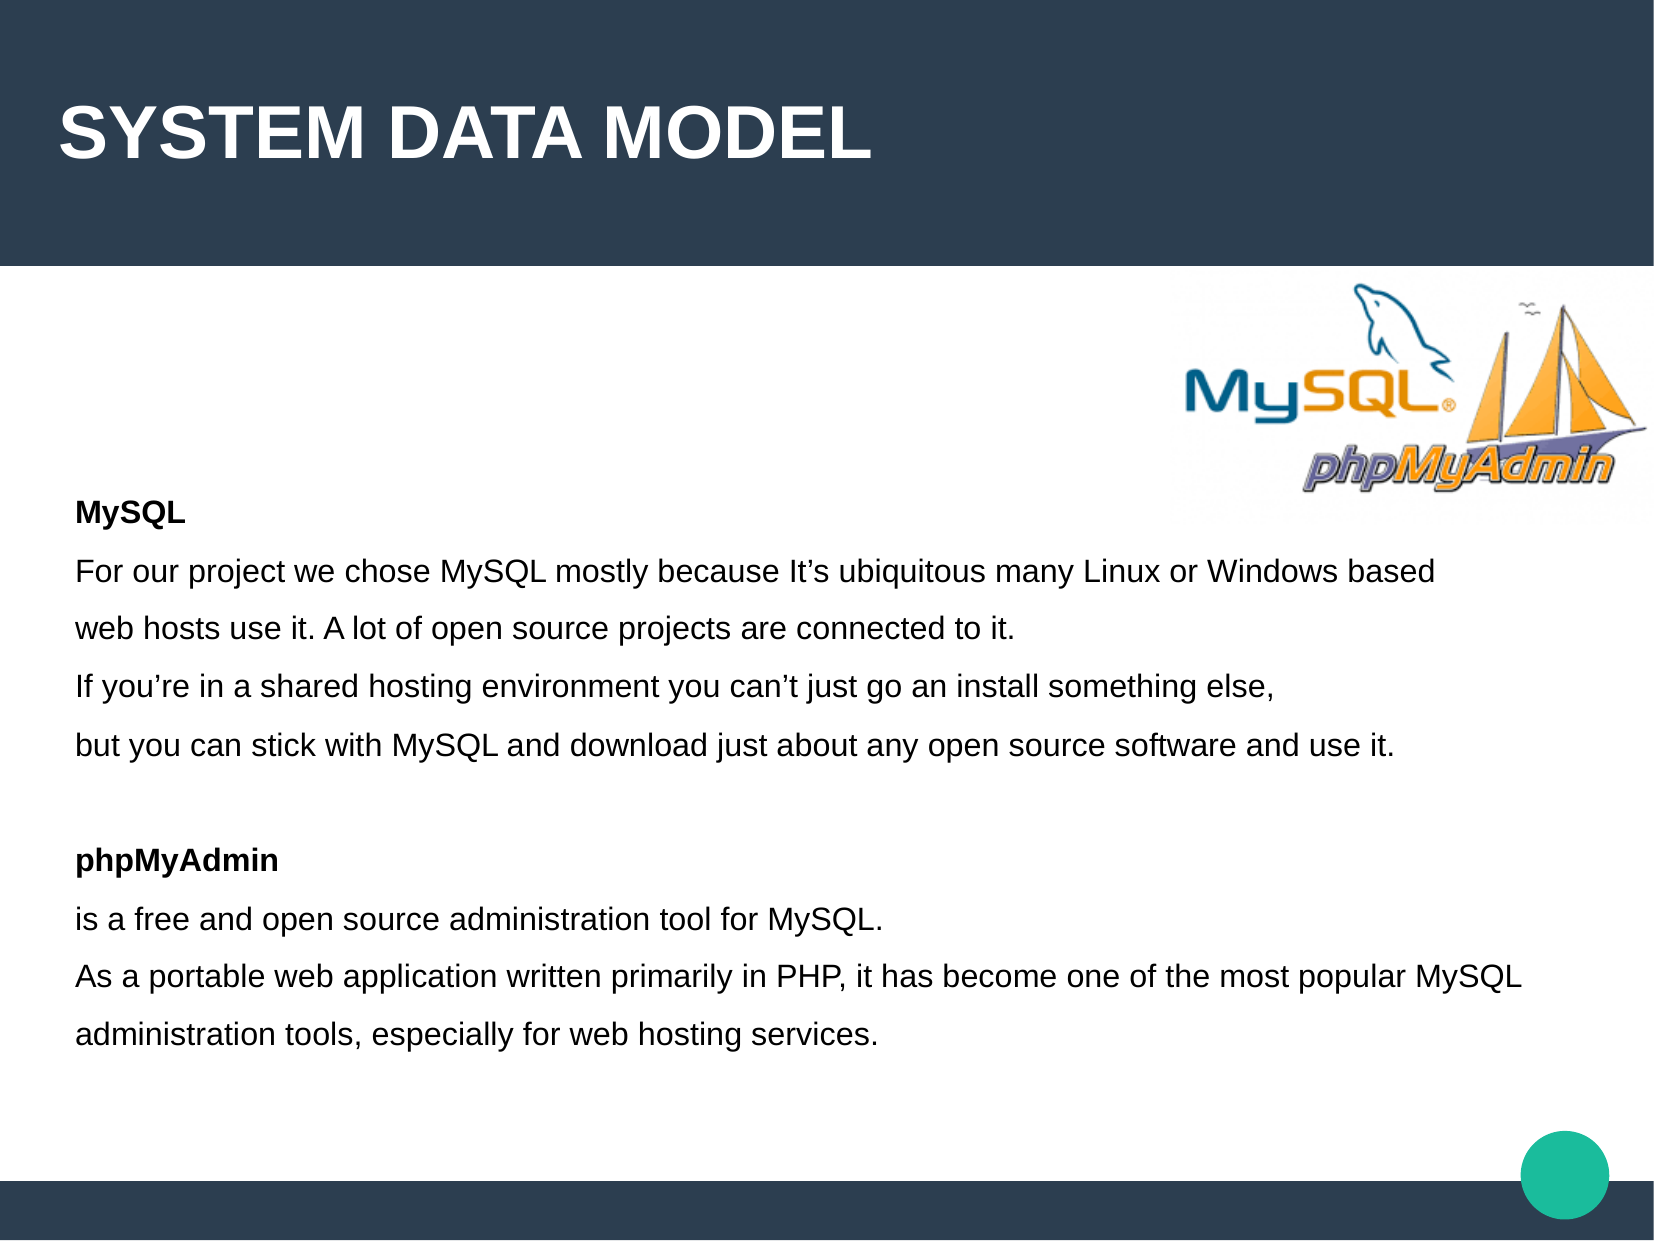

# SYSTEM DATA MODEL
MySQL
For our project we chose MySQL mostly because It’s ubiquitous many Linux or Windows based
web hosts use it. A lot of open source projects are connected to it.
If you’re in a shared hosting environment you can’t just go an install something else,
but you can stick with MySQL and download just about any open source software and use it.
phpMyAdmin
is a free and open source administration tool for MySQL.
As a portable web application written primarily in PHP, it has become one of the most popular MySQL
administration tools, especially for web hosting services.